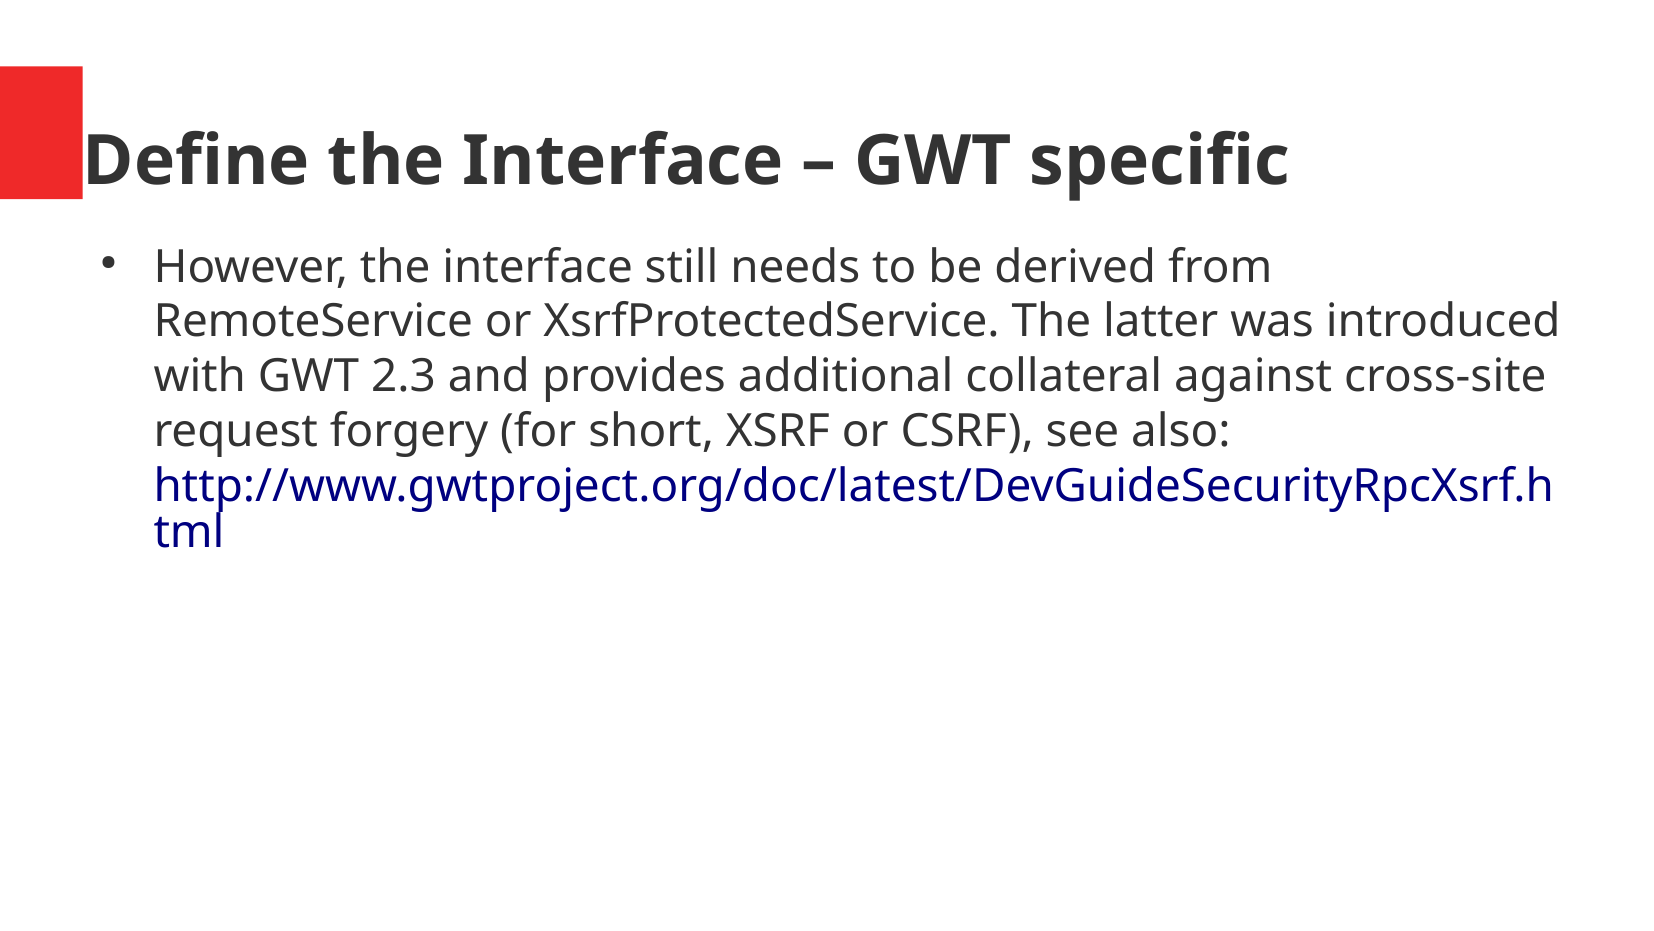

# Define the Interface – GWT specific
However, the interface still needs to be derived from RemoteService or XsrfProtectedService. The latter was introduced with GWT 2.3 and provides additional collateral against cross-site request forgery (for short, XSRF or CSRF), see also: http://www.gwtproject.org/doc/latest/DevGuideSecurityRpcXsrf.html